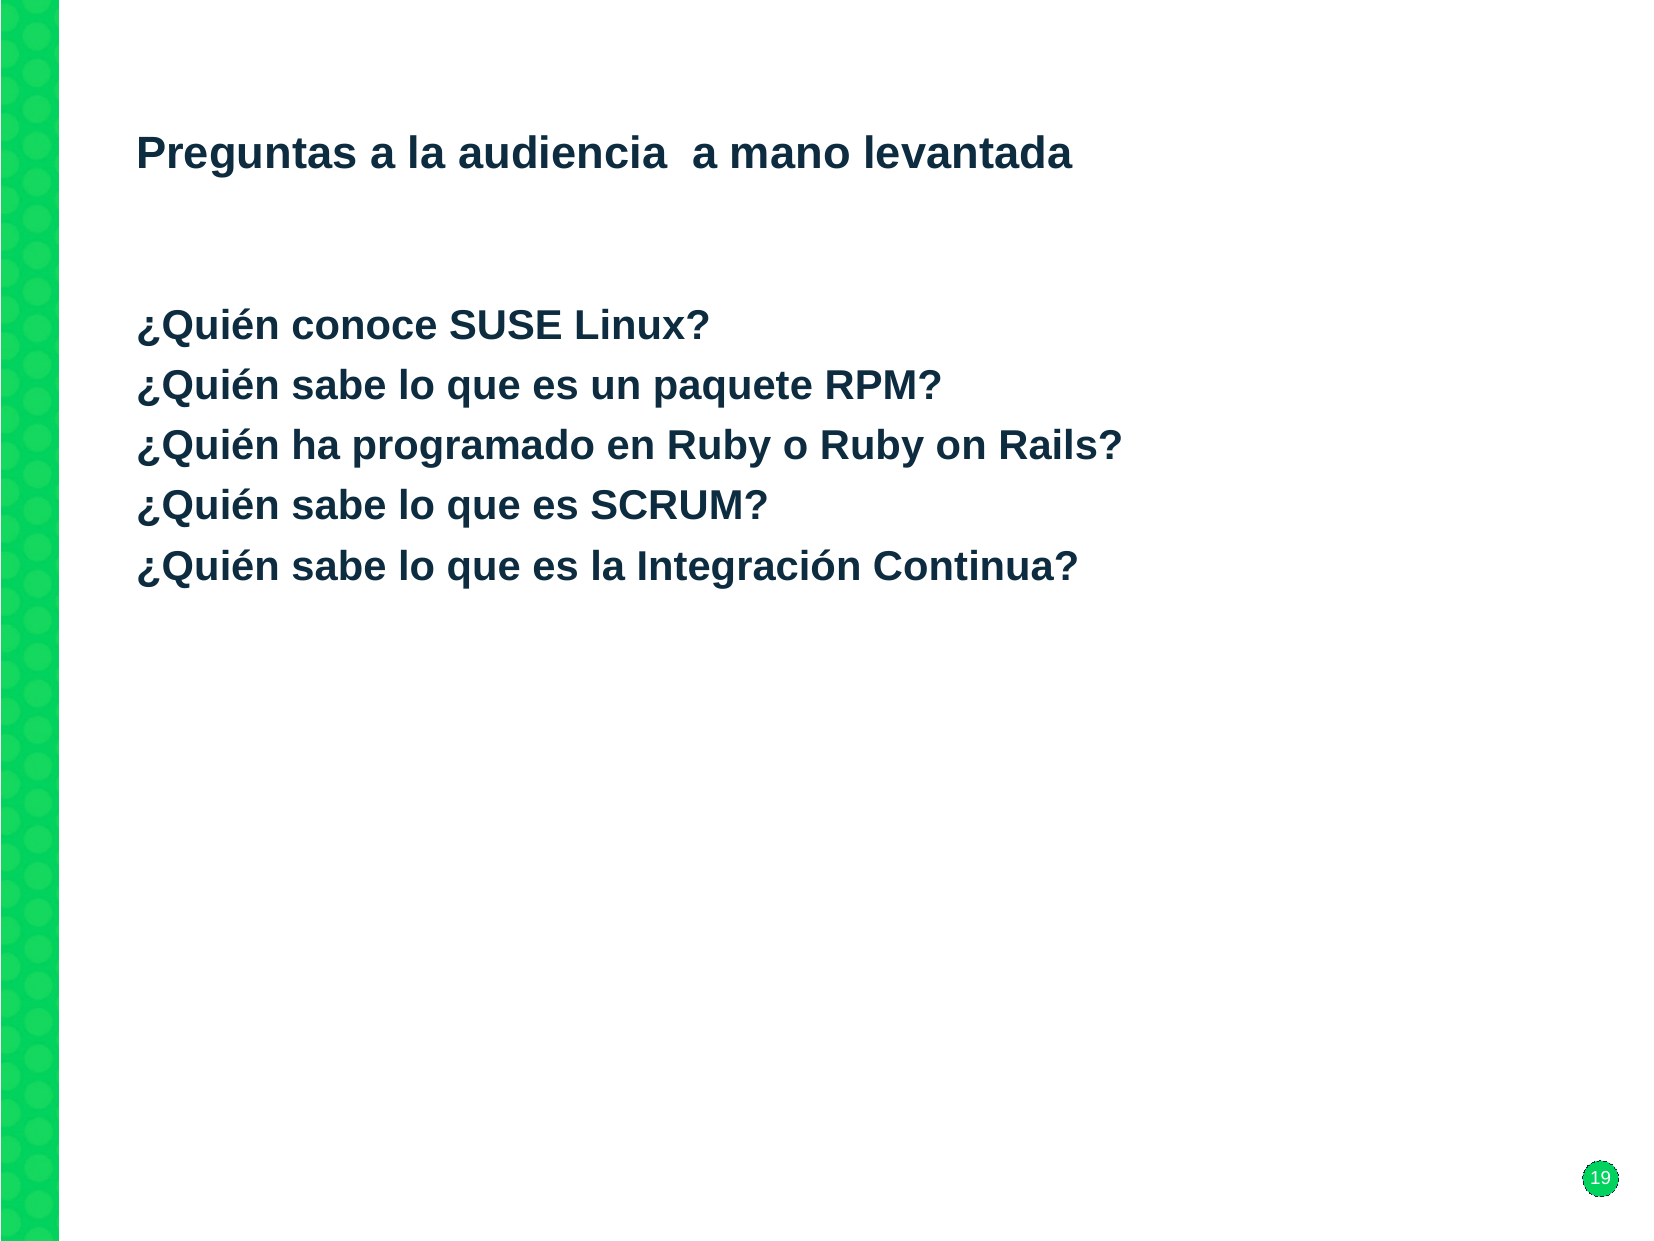

# Preguntas a la audiencia a mano levantada
¿Quién conoce SUSE Linux?
¿Quién sabe lo que es un paquete RPM?
¿Quién ha programado en Ruby o Ruby on Rails?
¿Quién sabe lo que es SCRUM?
¿Quién sabe lo que es la Integración Continua?
19